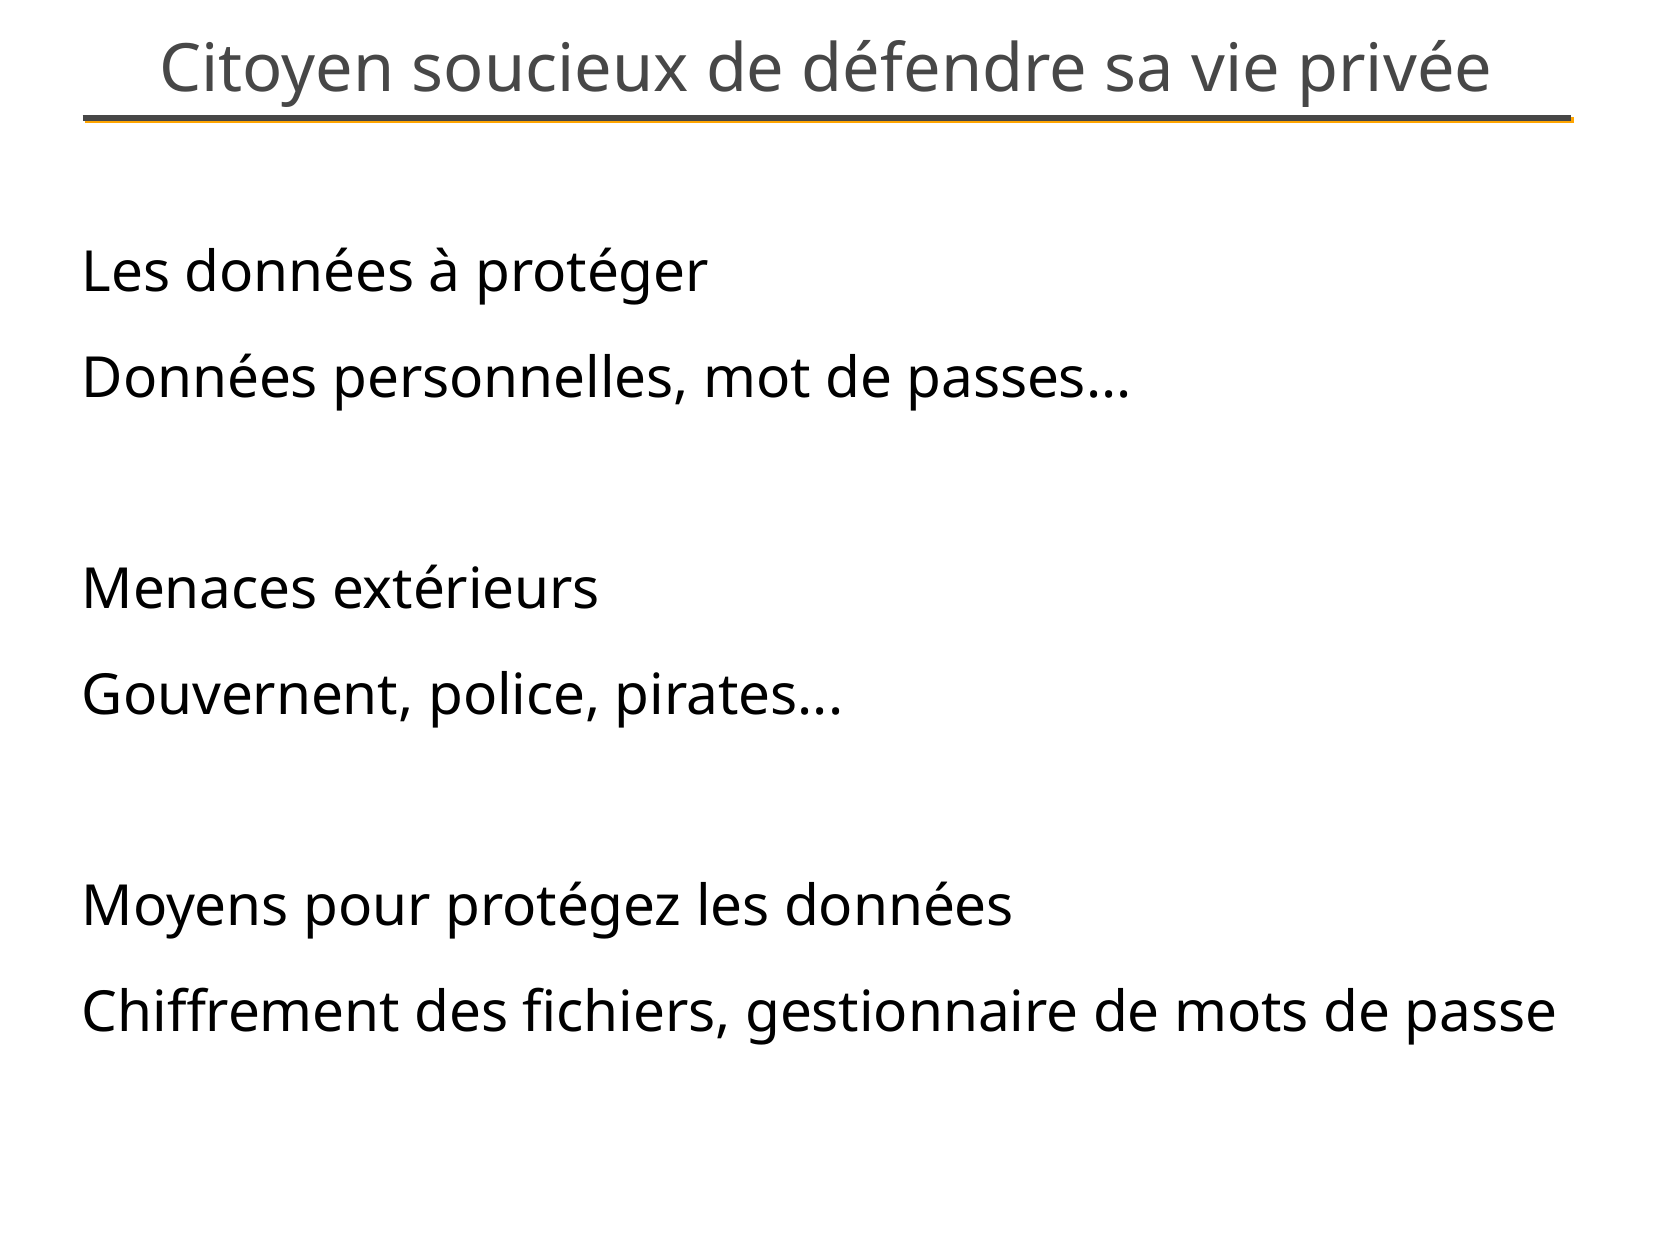

# Citoyen soucieux de défendre sa vie privée
Les données à protéger
Données personnelles, mot de passes...
Menaces extérieurs
Gouvernent, police, pirates...
Moyens pour protégez les données
Chiffrement des fichiers, gestionnaire de mots de passe